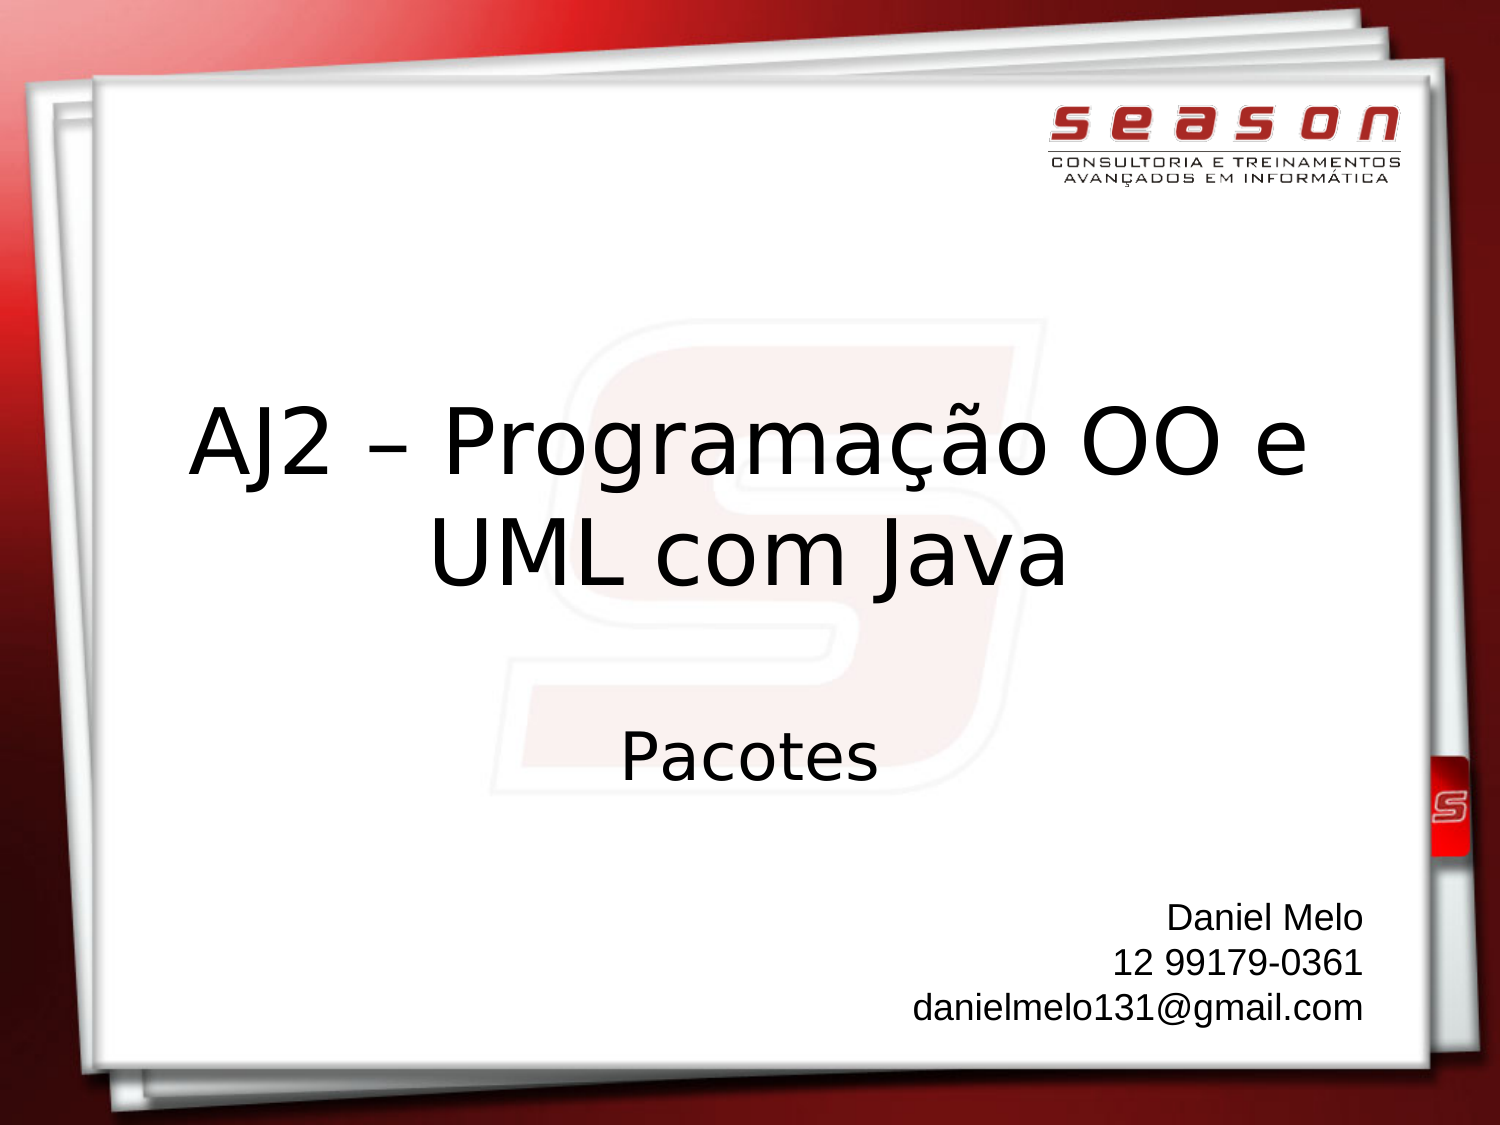

# AJ2 – Programação OO e UML com Java Pacotes
Daniel Melo
12 99179-0361
danielmelo131@gmail.com